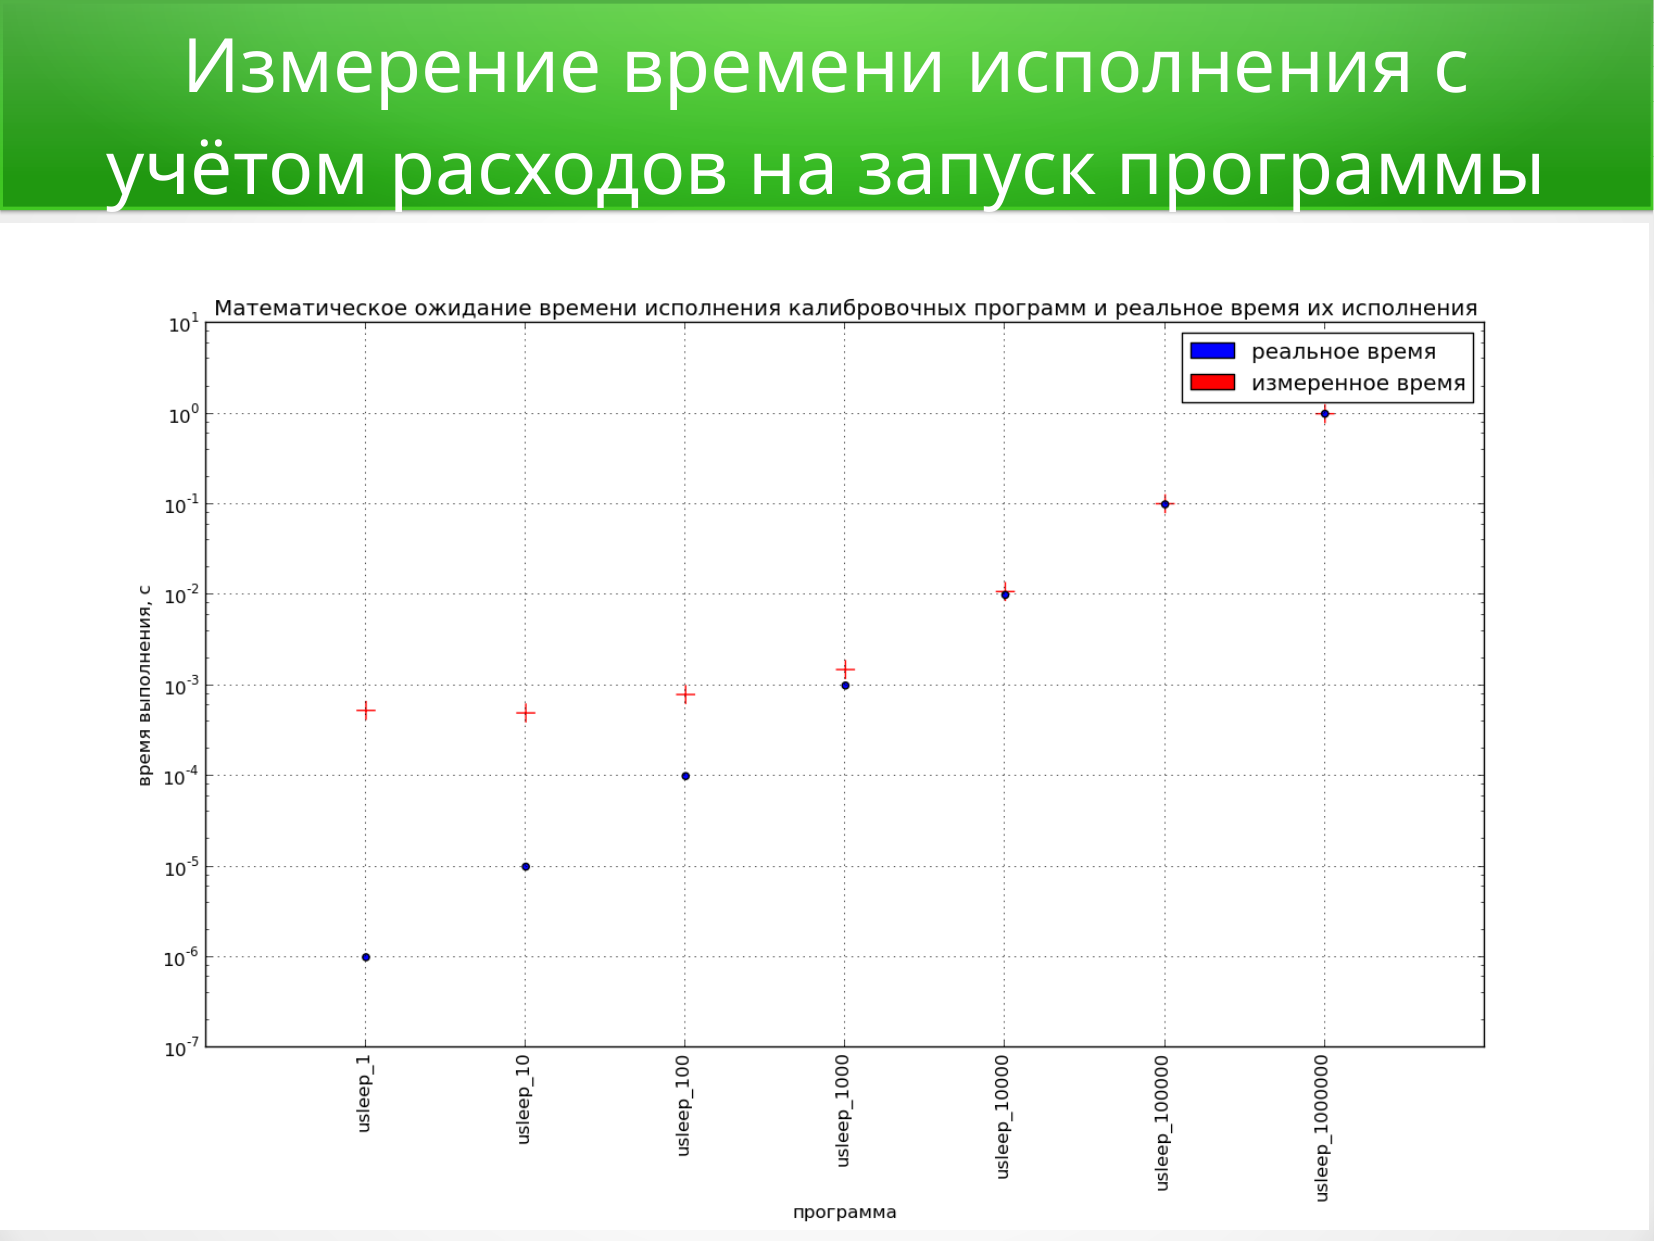

# Измерение времени исполнения с учётом расходов на запуск программы
11